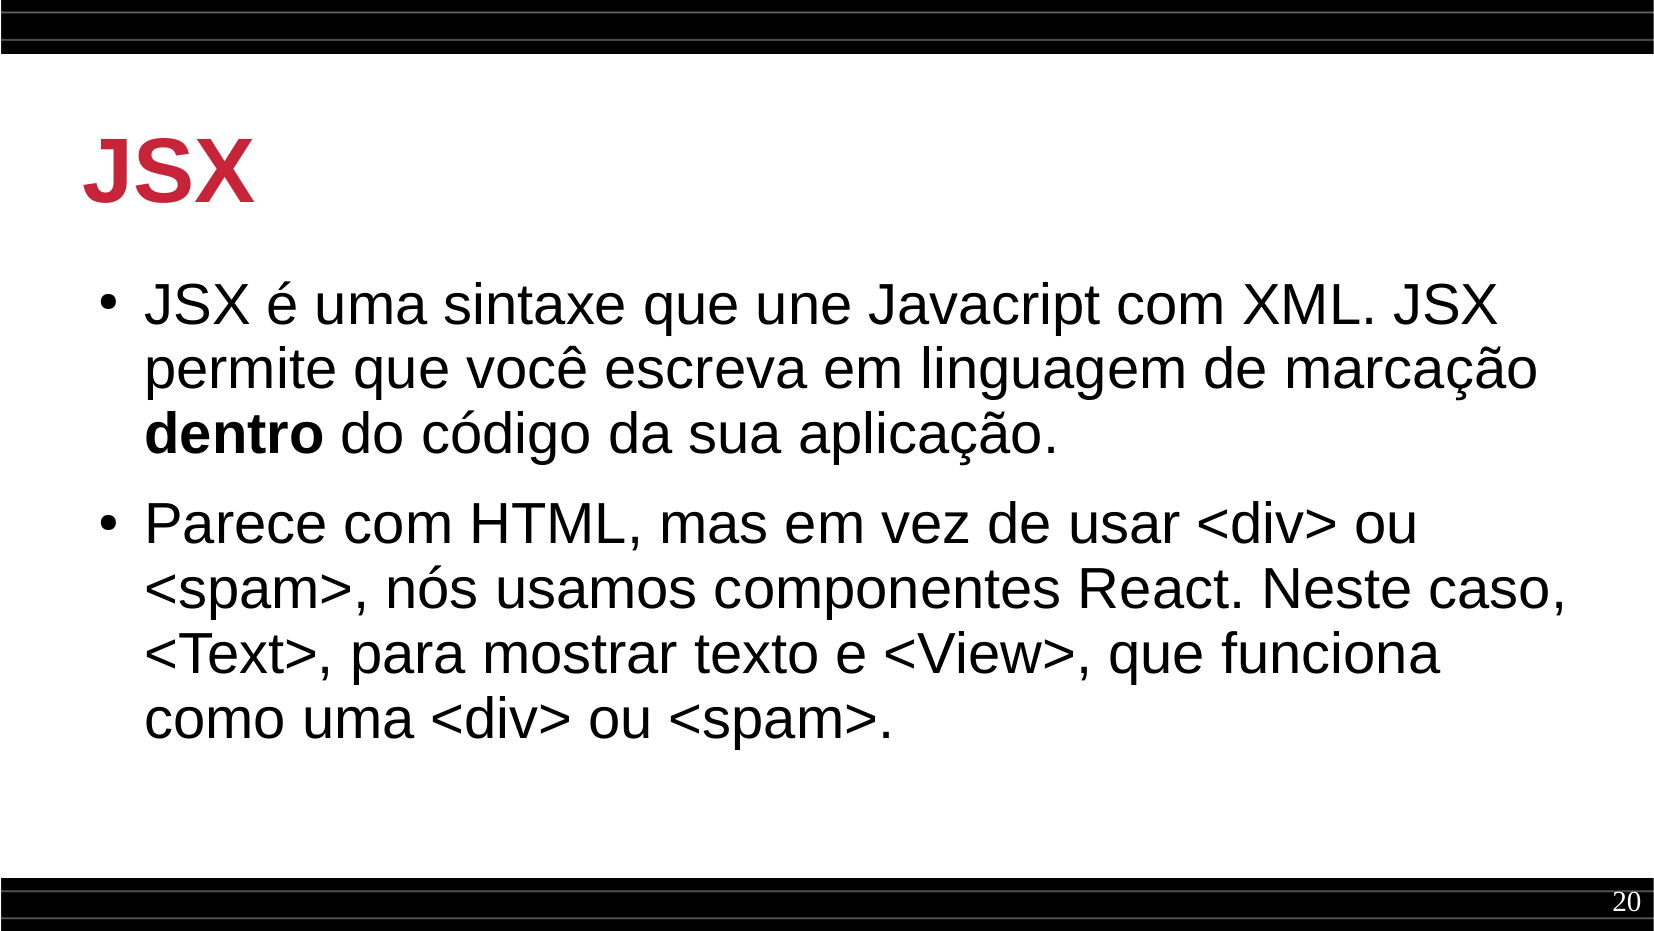

# JSX
JSX é uma sintaxe que une Javacript com XML. JSX permite que você escreva em linguagem de marcação dentro do código da sua aplicação.
Parece com HTML, mas em vez de usar <div> ou <spam>, nós usamos componentes React. Neste caso, <Text>, para mostrar texto e <View>, que funciona como uma <div> ou <spam>.